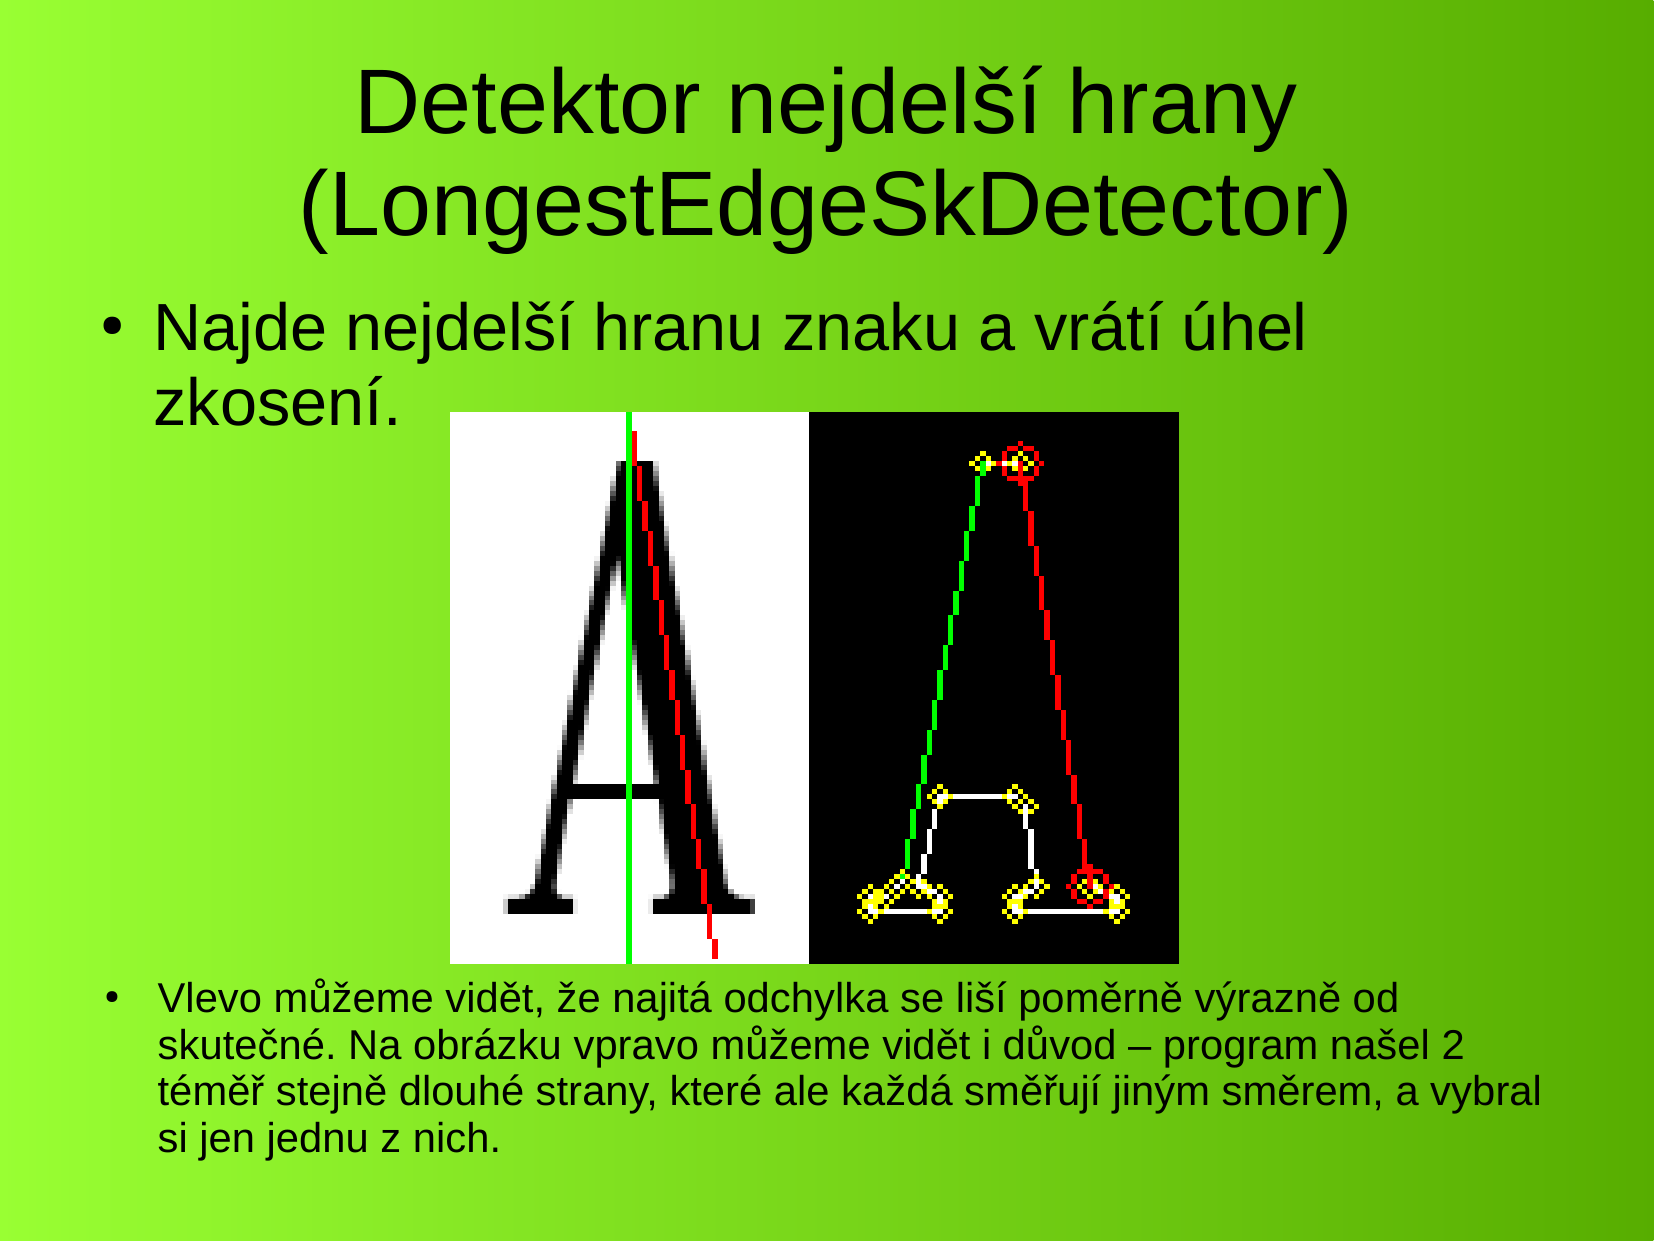

# Detektor nejdelší hrany (LongestEdgeSkDetector)
Najde nejdelší hranu znaku a vrátí úhel zkosení.
Vlevo můžeme vidět, že najitá odchylka se liší poměrně výrazně od skutečné. Na obrázku vpravo můžeme vidět i důvod – program našel 2 téměř stejně dlouhé strany, které ale každá směřují jiným směrem, a vybral si jen jednu z nich.